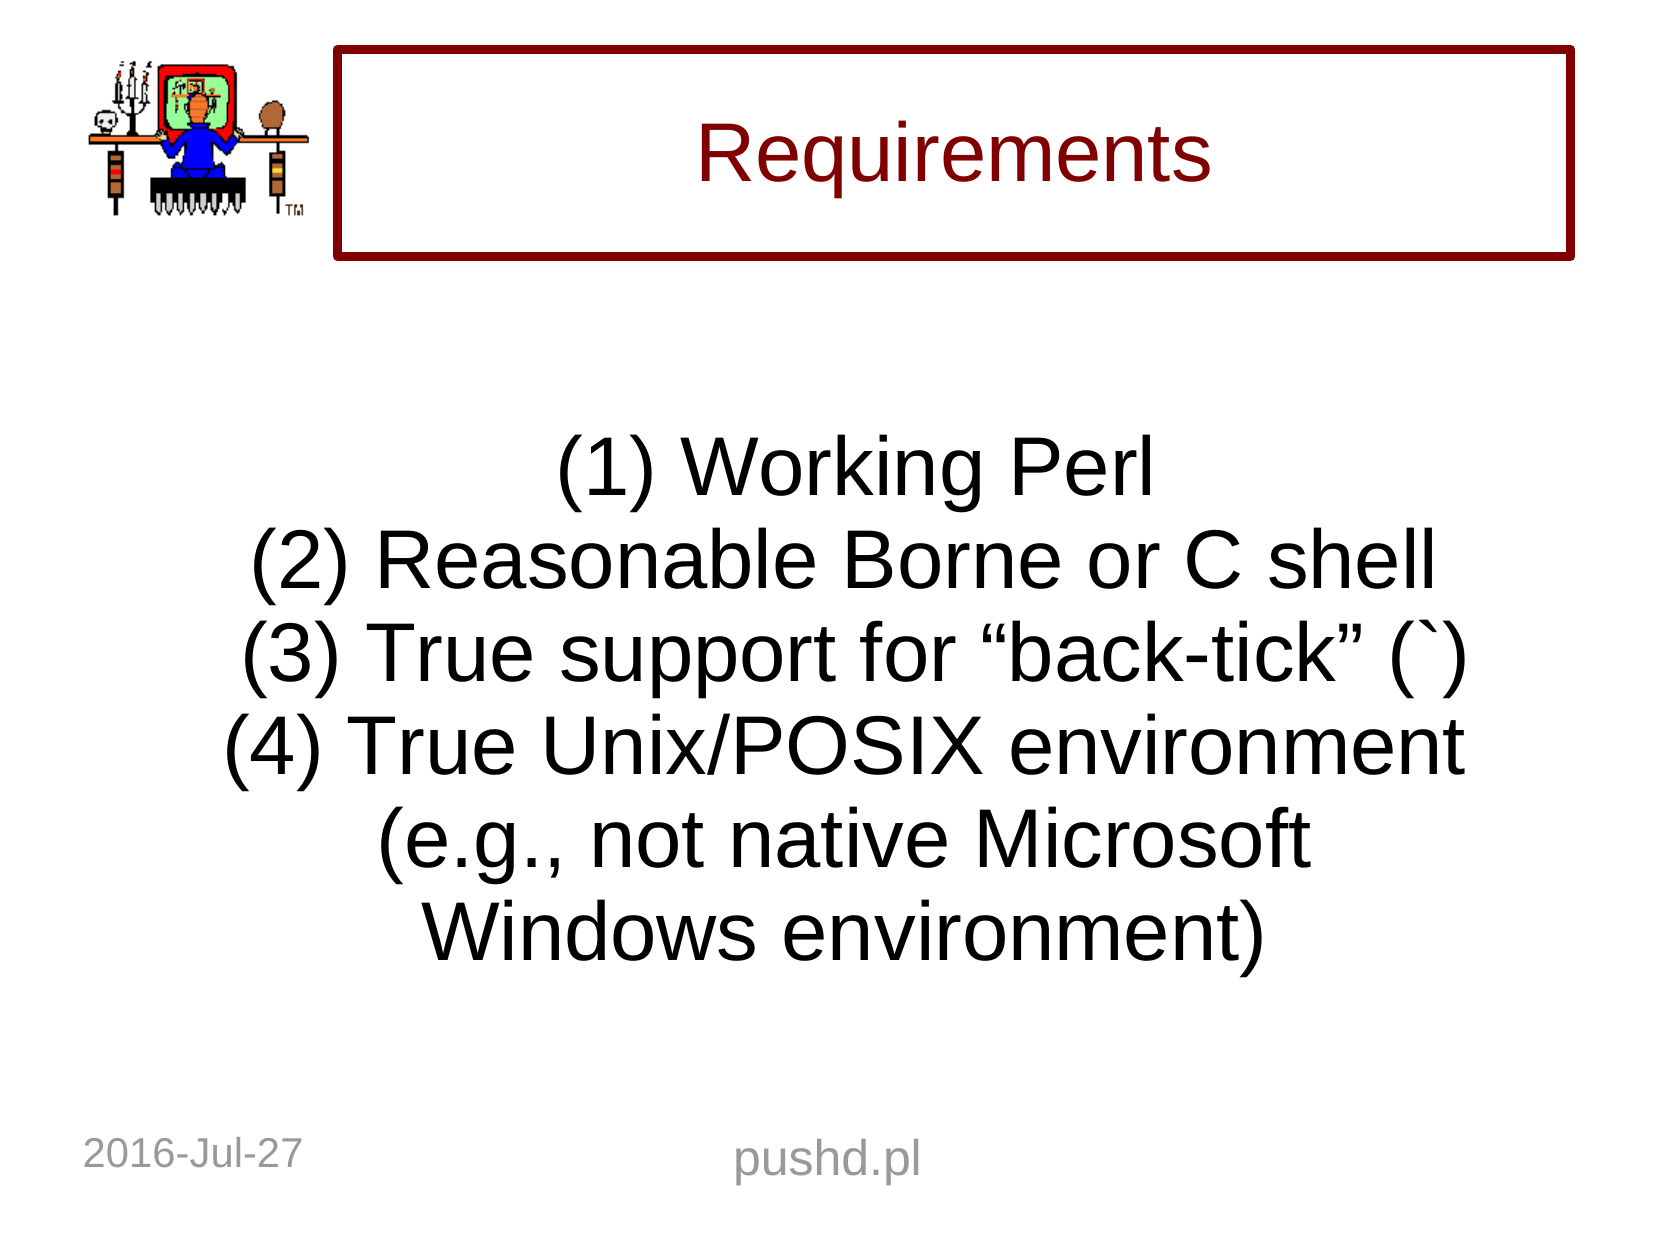

# Requirements
 (1) Working Perl
(2) Reasonable Borne or C shell
 (3) True support for “back-tick” (`)
 (4) True Unix/POSIX environment
(e.g., not native Microsoft
Windows environment)